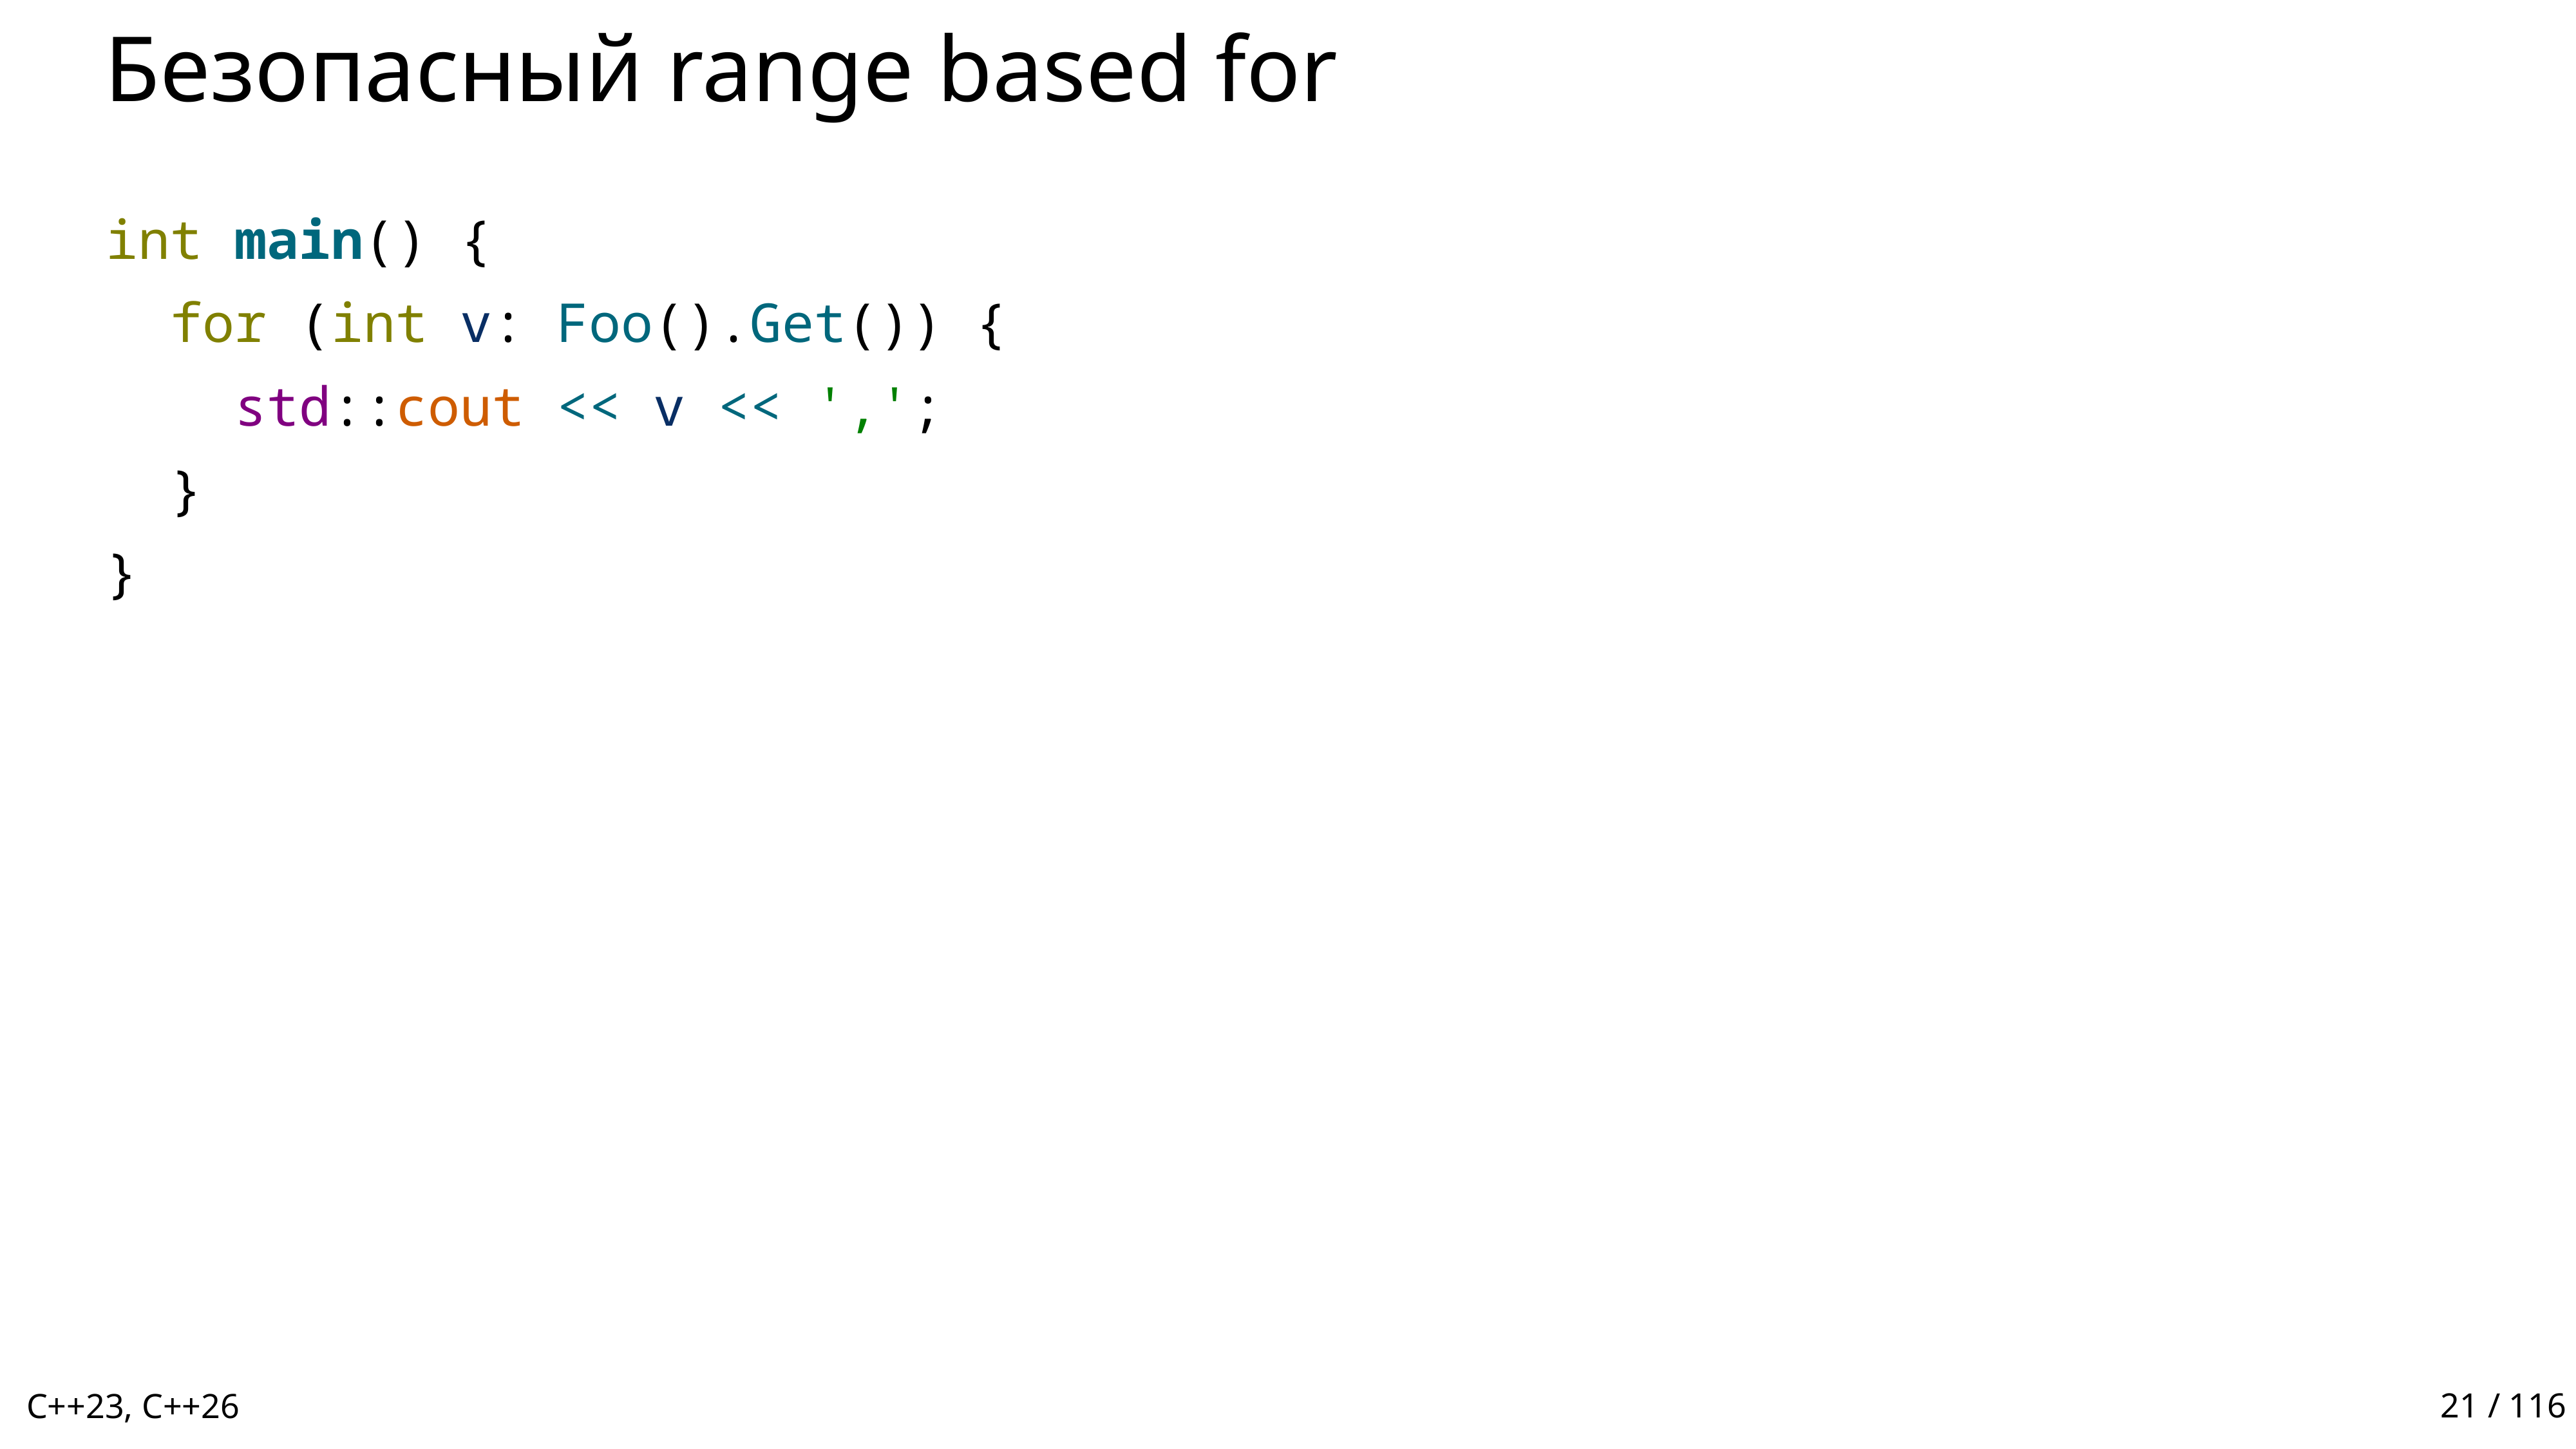

Безопасный range based for
# int main() {
 for (int v: Foo().Get()) {
 std::cout << v << ',';
 }
}
C++23, C++26